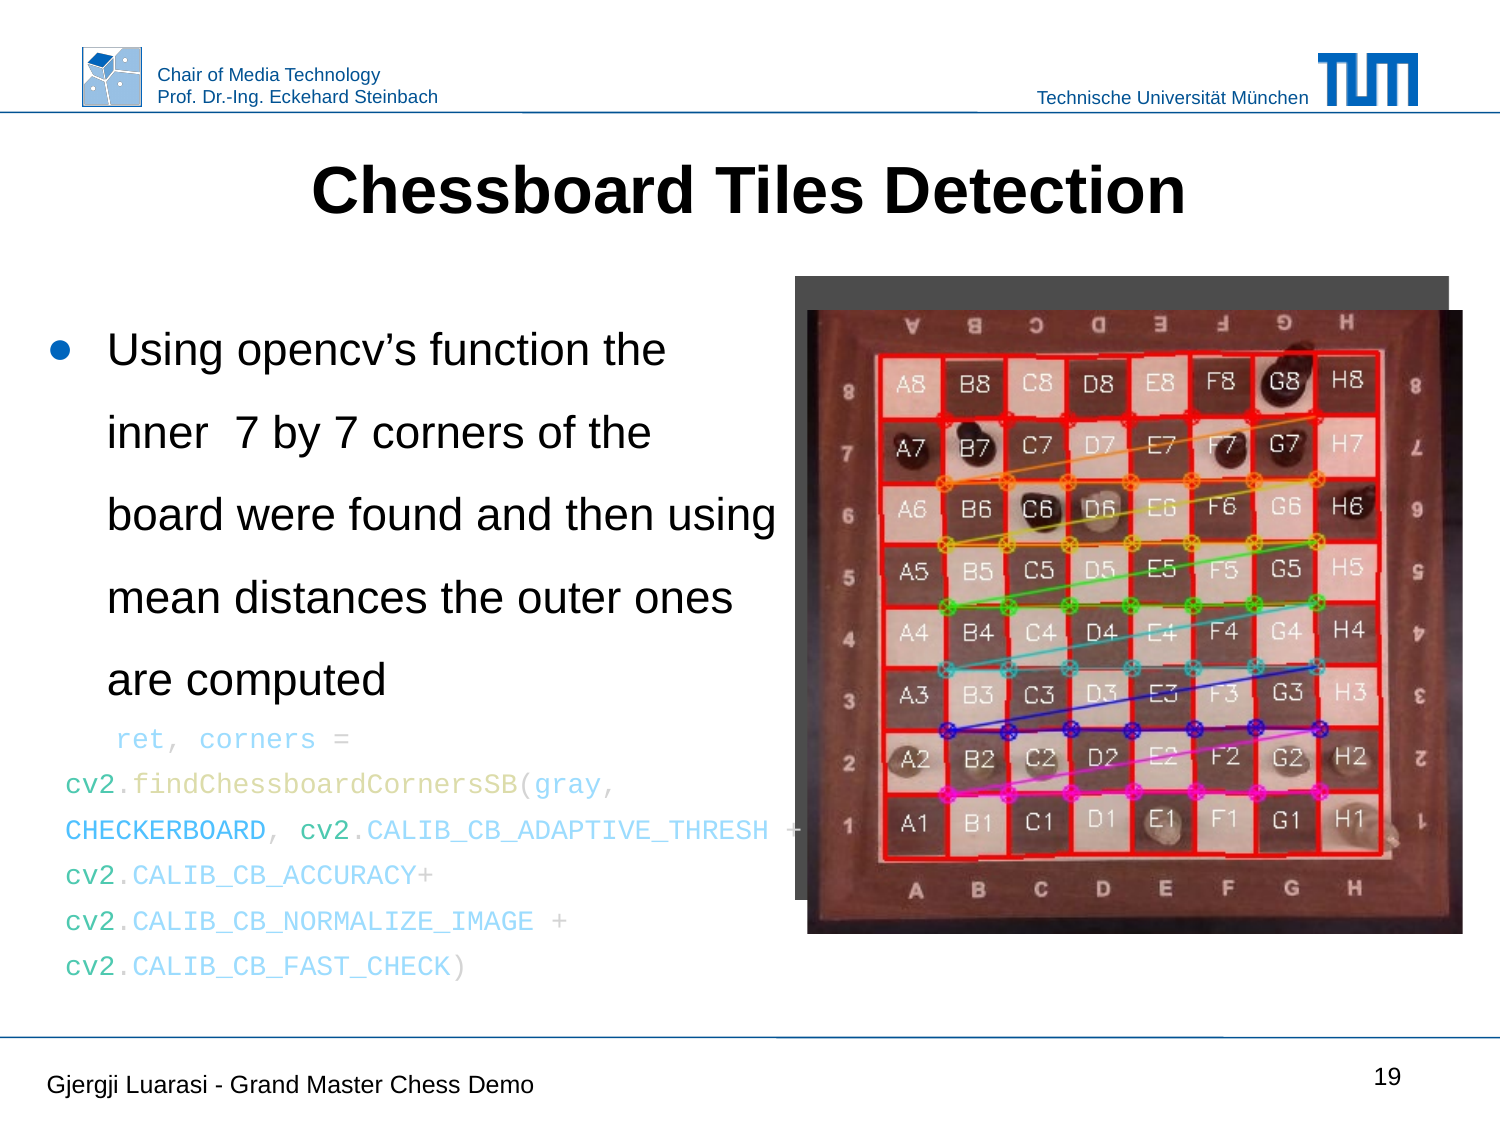

# Chessboard Tiles Detection
Using opencv’s function the inner 7 by 7 corners of the board were found and then using mean distances the outer ones are computed
 ret, corners = cv2.findChessboardCornersSB(gray, CHECKERBOARD, cv2.CALIB_CB_ADAPTIVE_THRESH + cv2.CALIB_CB_ACCURACY+ cv2.CALIB_CB_NORMALIZE_IMAGE + cv2.CALIB_CB_FAST_CHECK)
Gjergji Luarasi - Grand Master Chess Demo